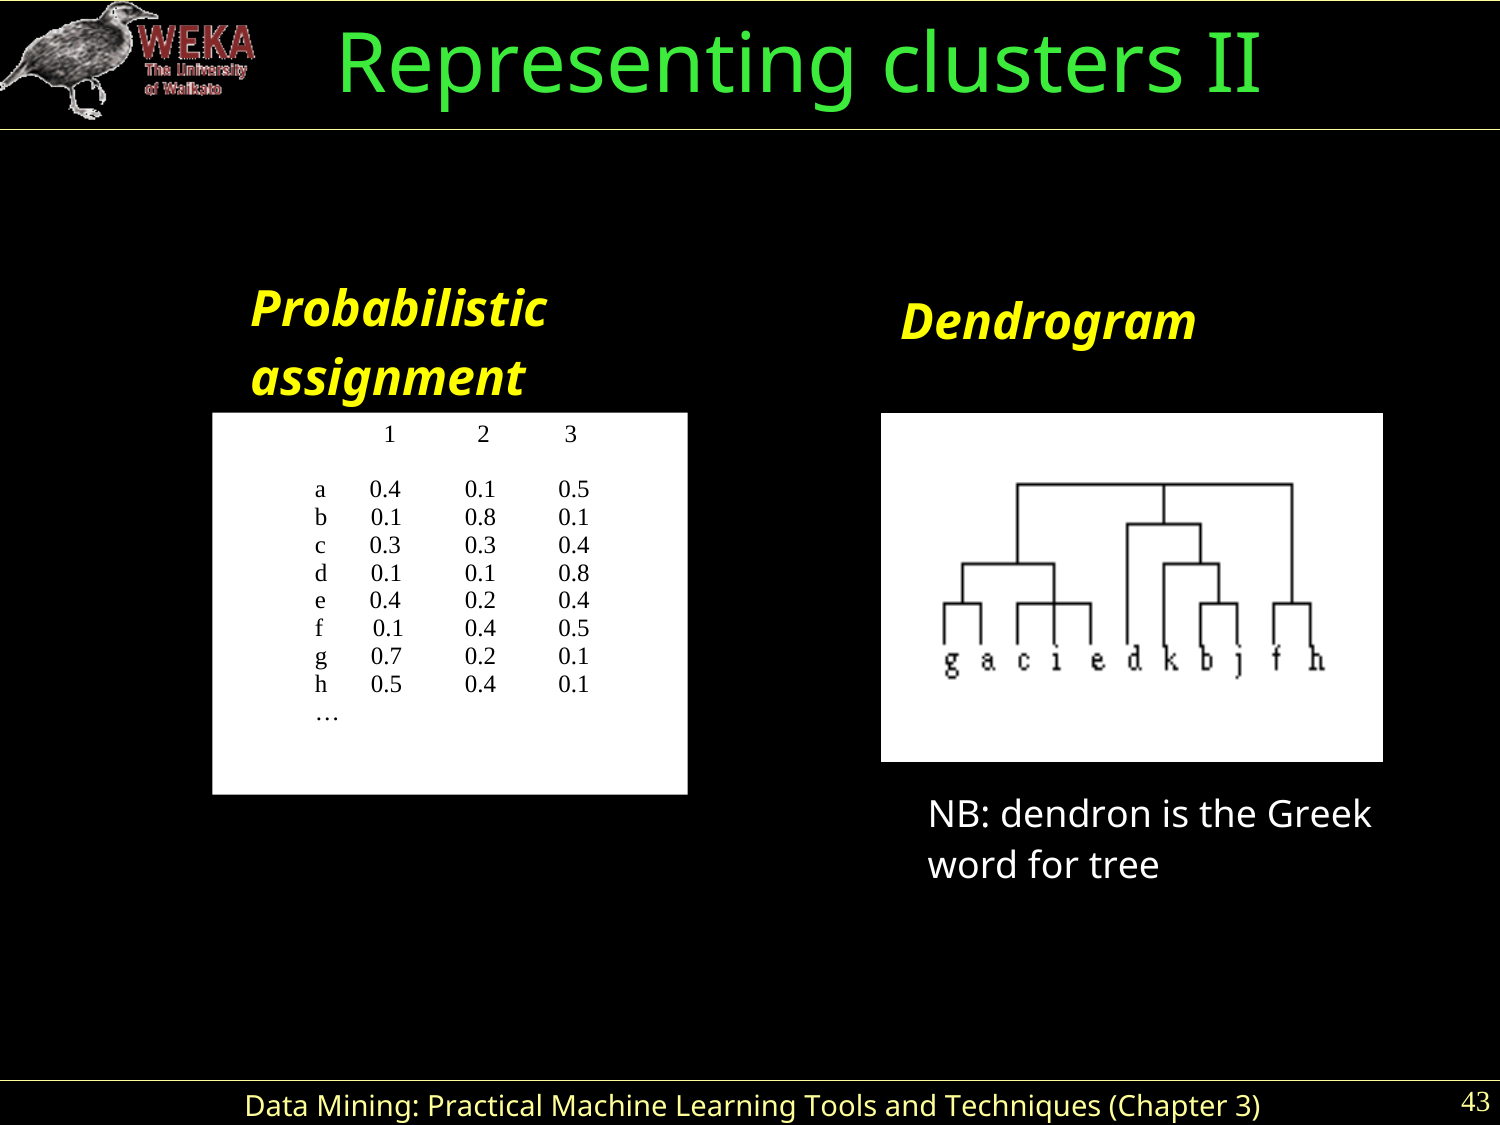

# Representing clusters II
Probabilistic assignment
Dendrogram
 1	 2 3
a 0.4	0.1 0.5
b 0.1	0.8 0.1
c 0.3	0.3 0.4
d 0.1	0.1 0.8
e 0.4	0.2 0.4
f 0.1	0.4 0.5
g 0.7	0.2 0.1
h 0.5	0.4 0.1
…
NB: dendron is the Greek word for tree
Data Mining: Practical Machine Learning Tools and Techniques (Chapter 3)
43